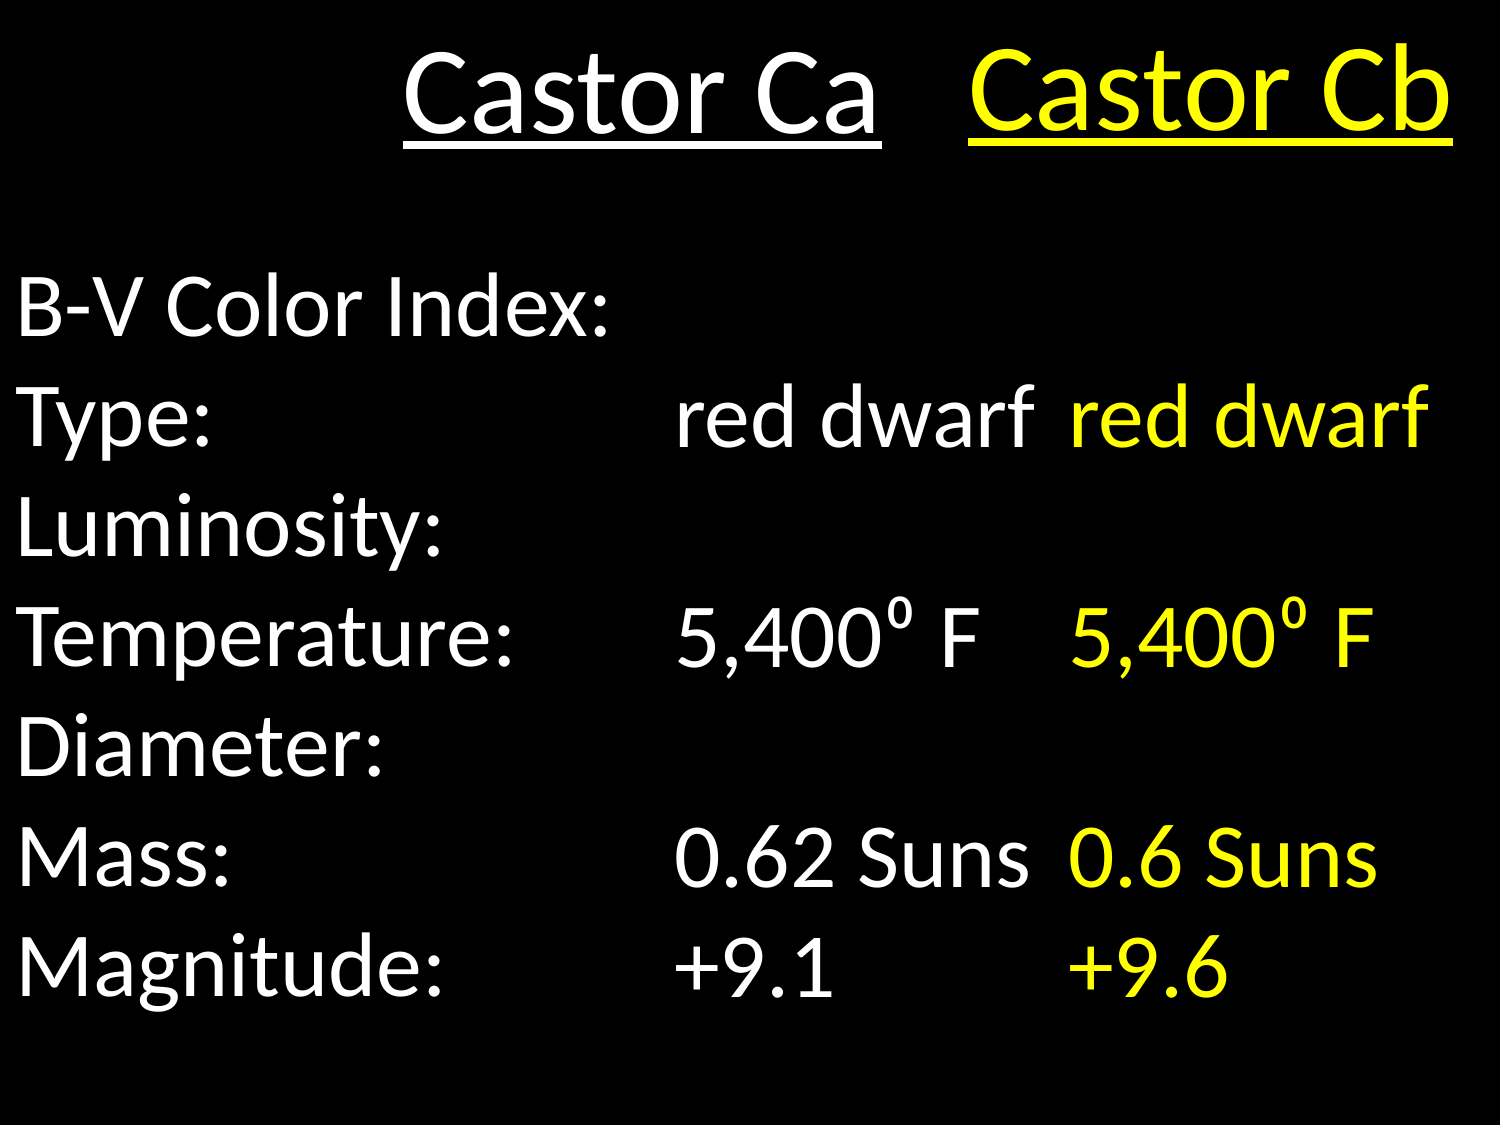

Castor Cb
Castor Ca
B-V Color Index:
Type:
Luminosity:
Temperature:
Diameter:
Mass:
Magnitude:
red dwarf
5,400⁰ F
0.62 Suns
+9.1
red dwarf
5,400⁰ F
0.6 Suns
+9.6